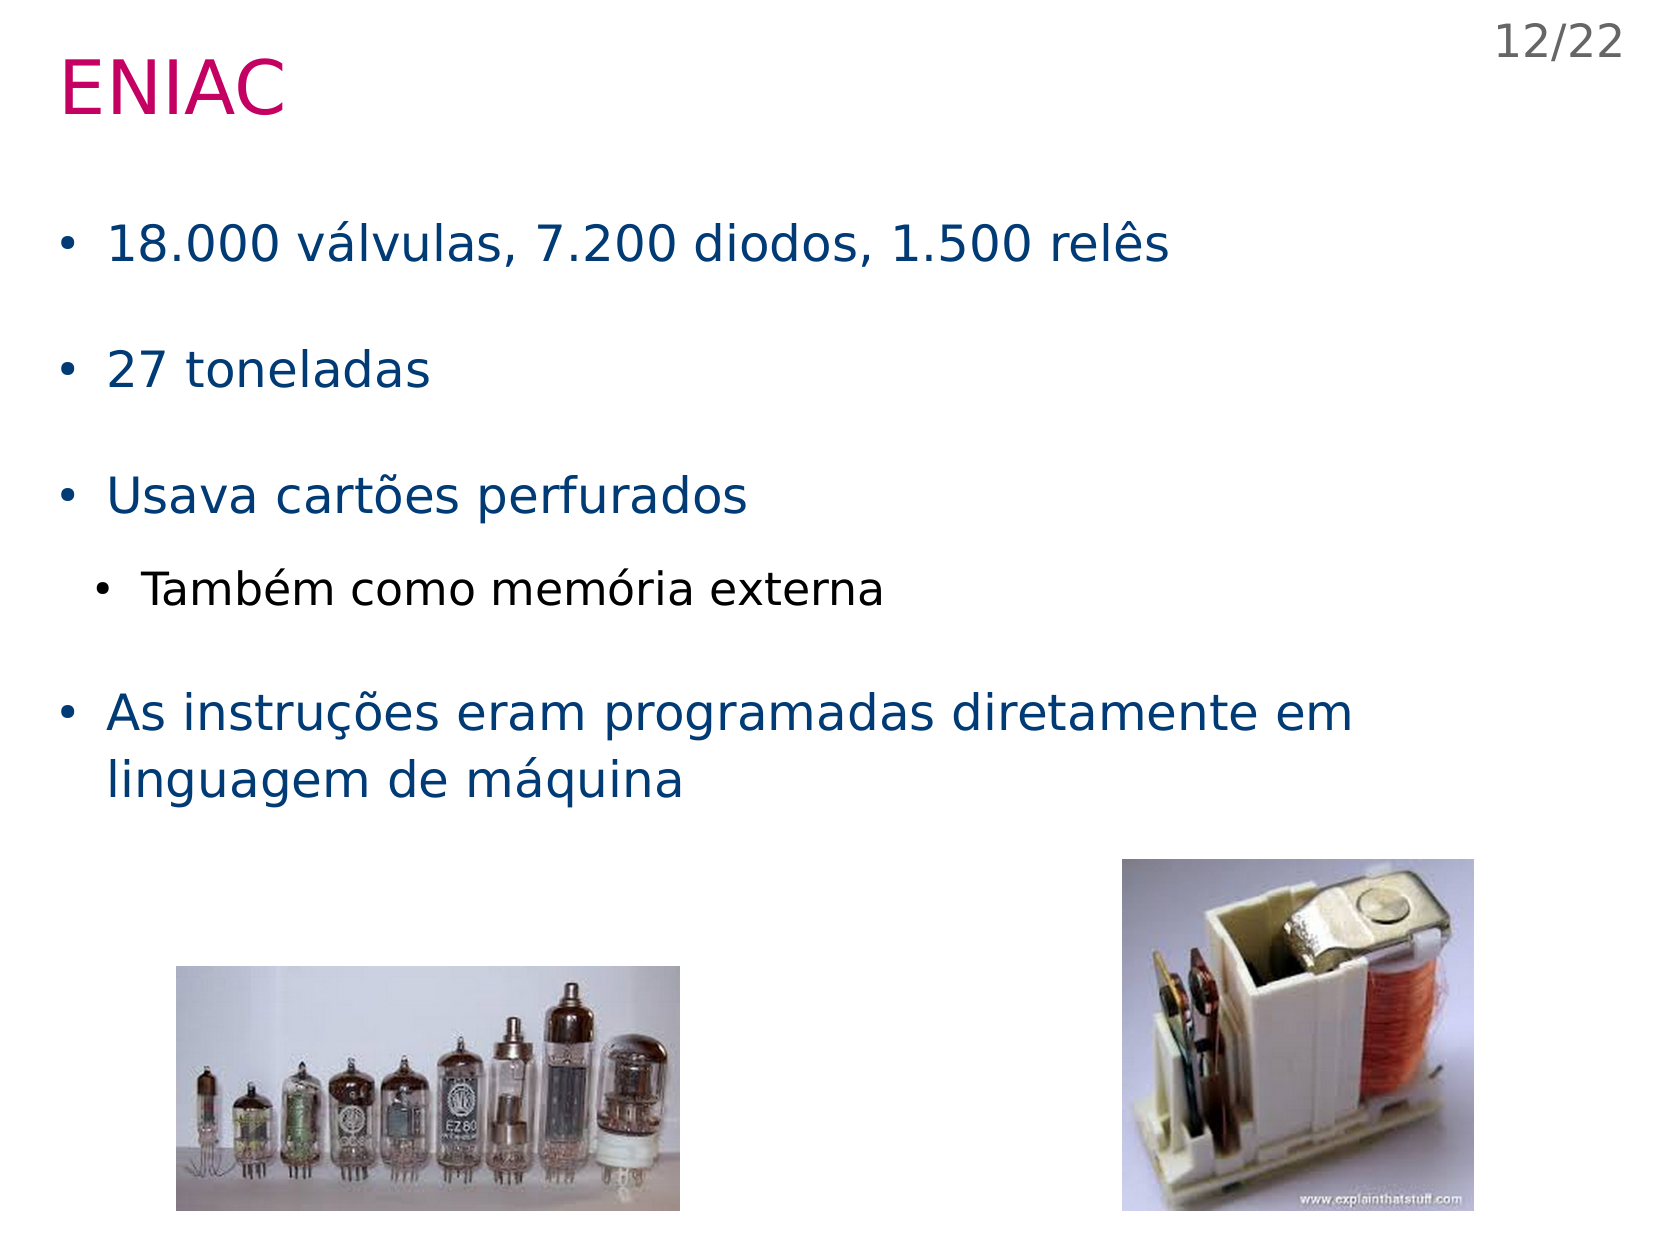

12
# ENIAC
18.000 válvulas, 7.200 diodos, 1.500 relês
27 toneladas
Usava cartões perfurados
Também como memória externa
As instruções eram programadas diretamente em linguagem de máquina